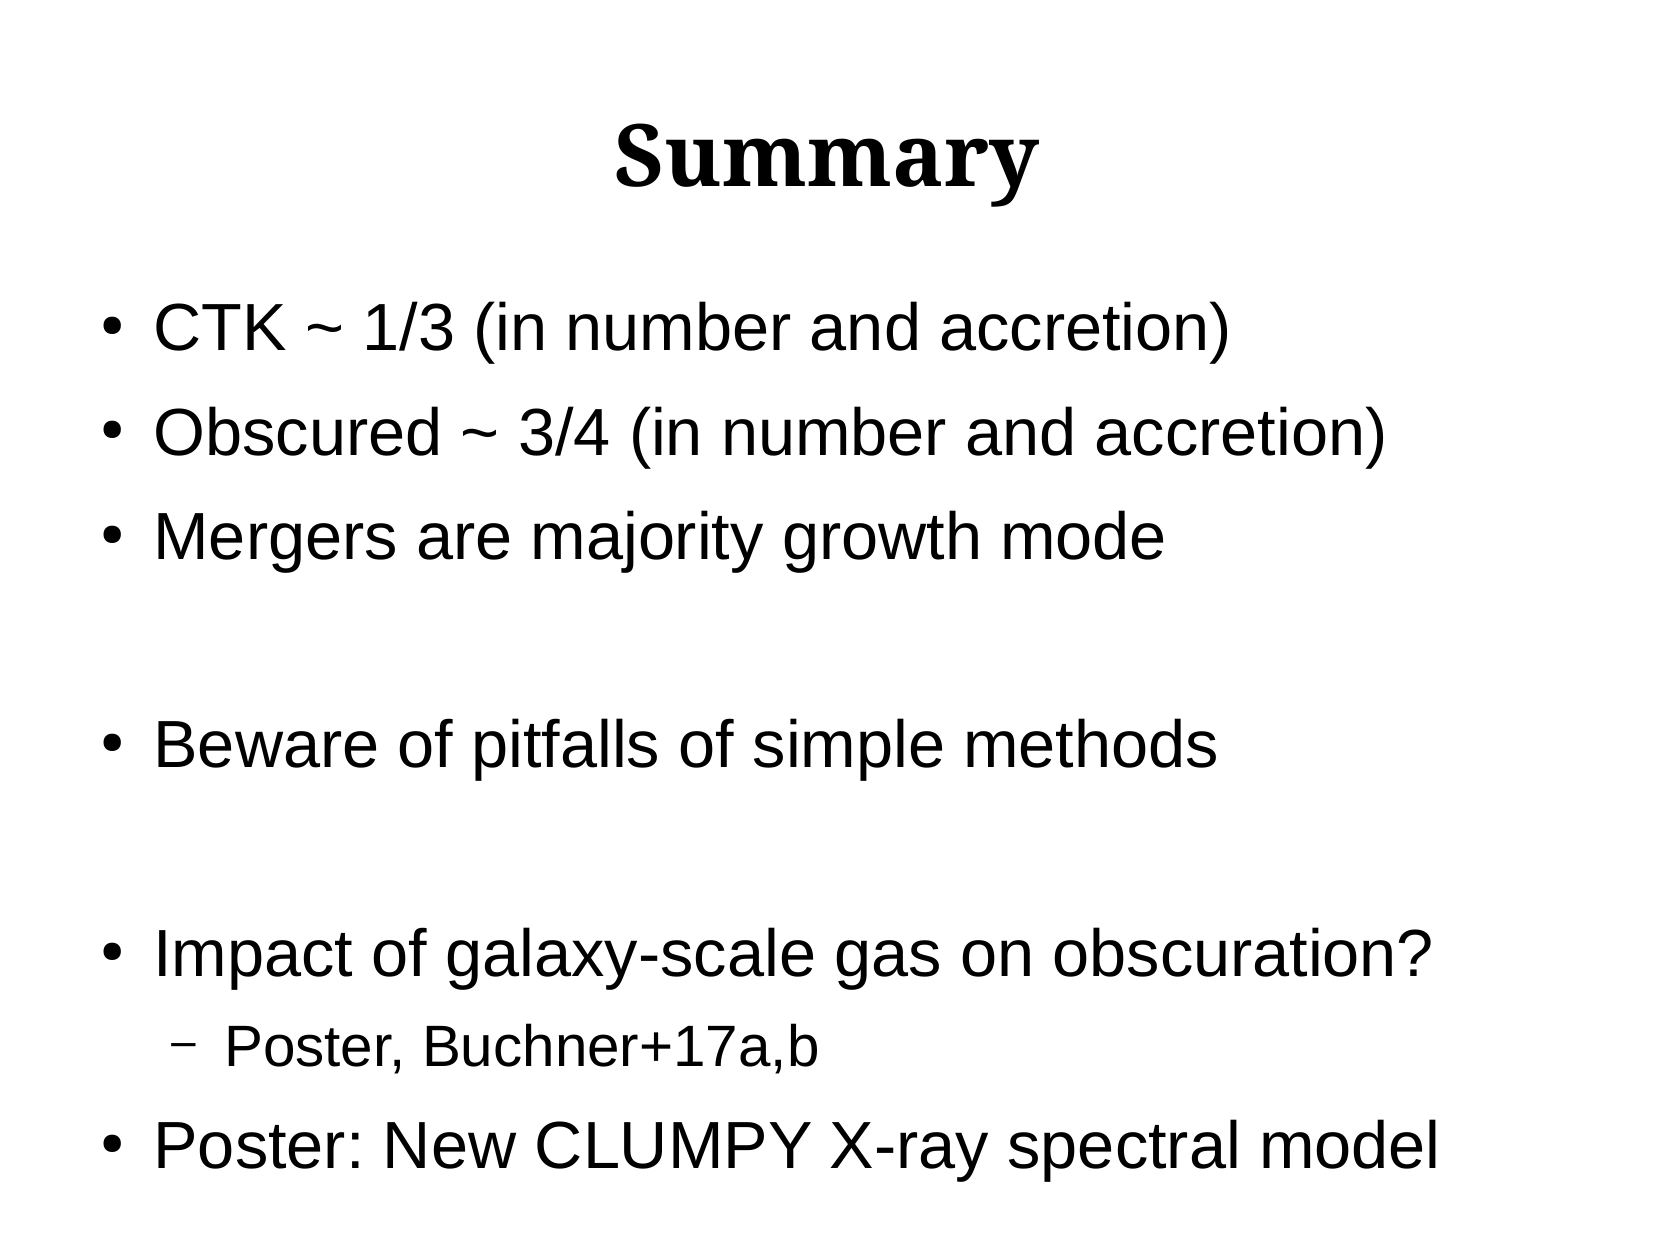

# Summary
CTK ~ 1/3 (in number and accretion)
Obscured ~ 3/4 (in number and accretion)
Mergers are majority growth mode
Beware of pitfalls of simple methods
Impact of galaxy-scale gas on obscuration?
Poster, Buchner+17a,b
Poster: New CLUMPY X-ray spectral model